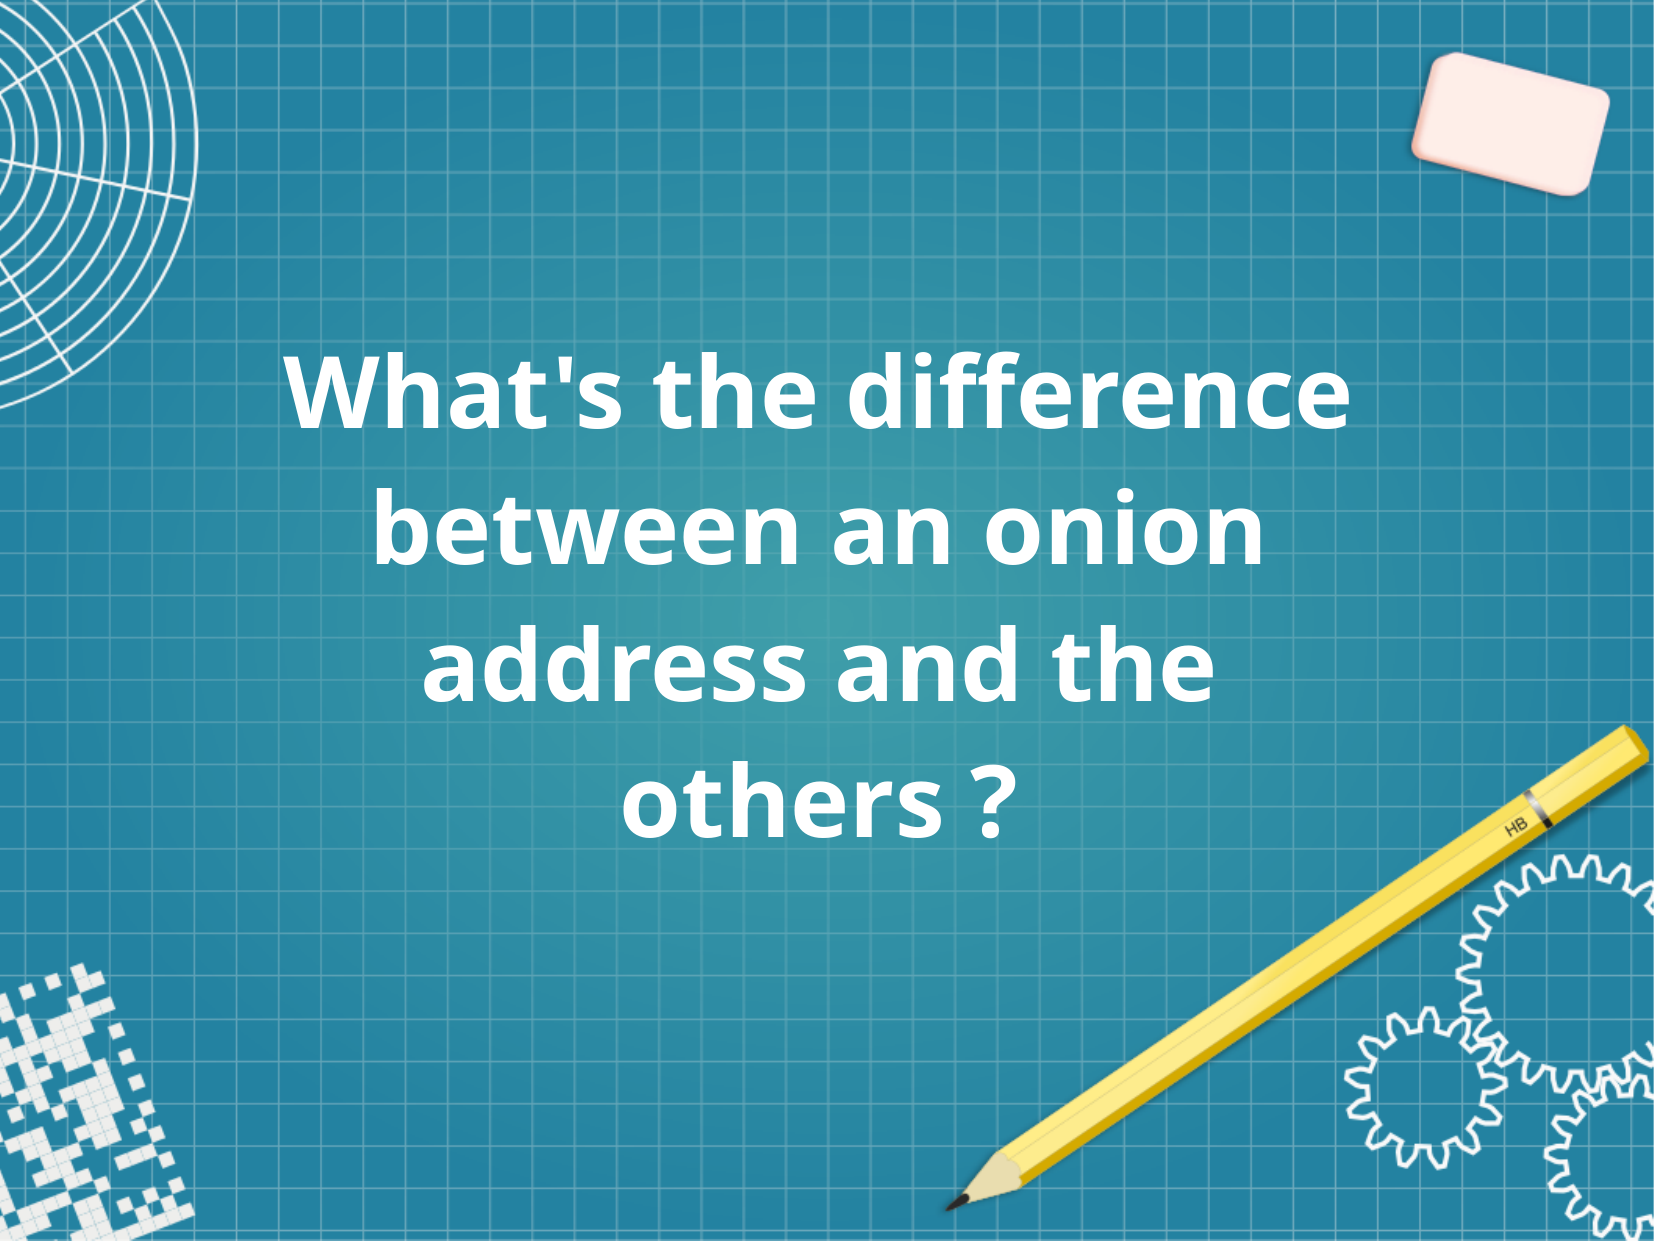

# What's the difference between an onion address and the others ?